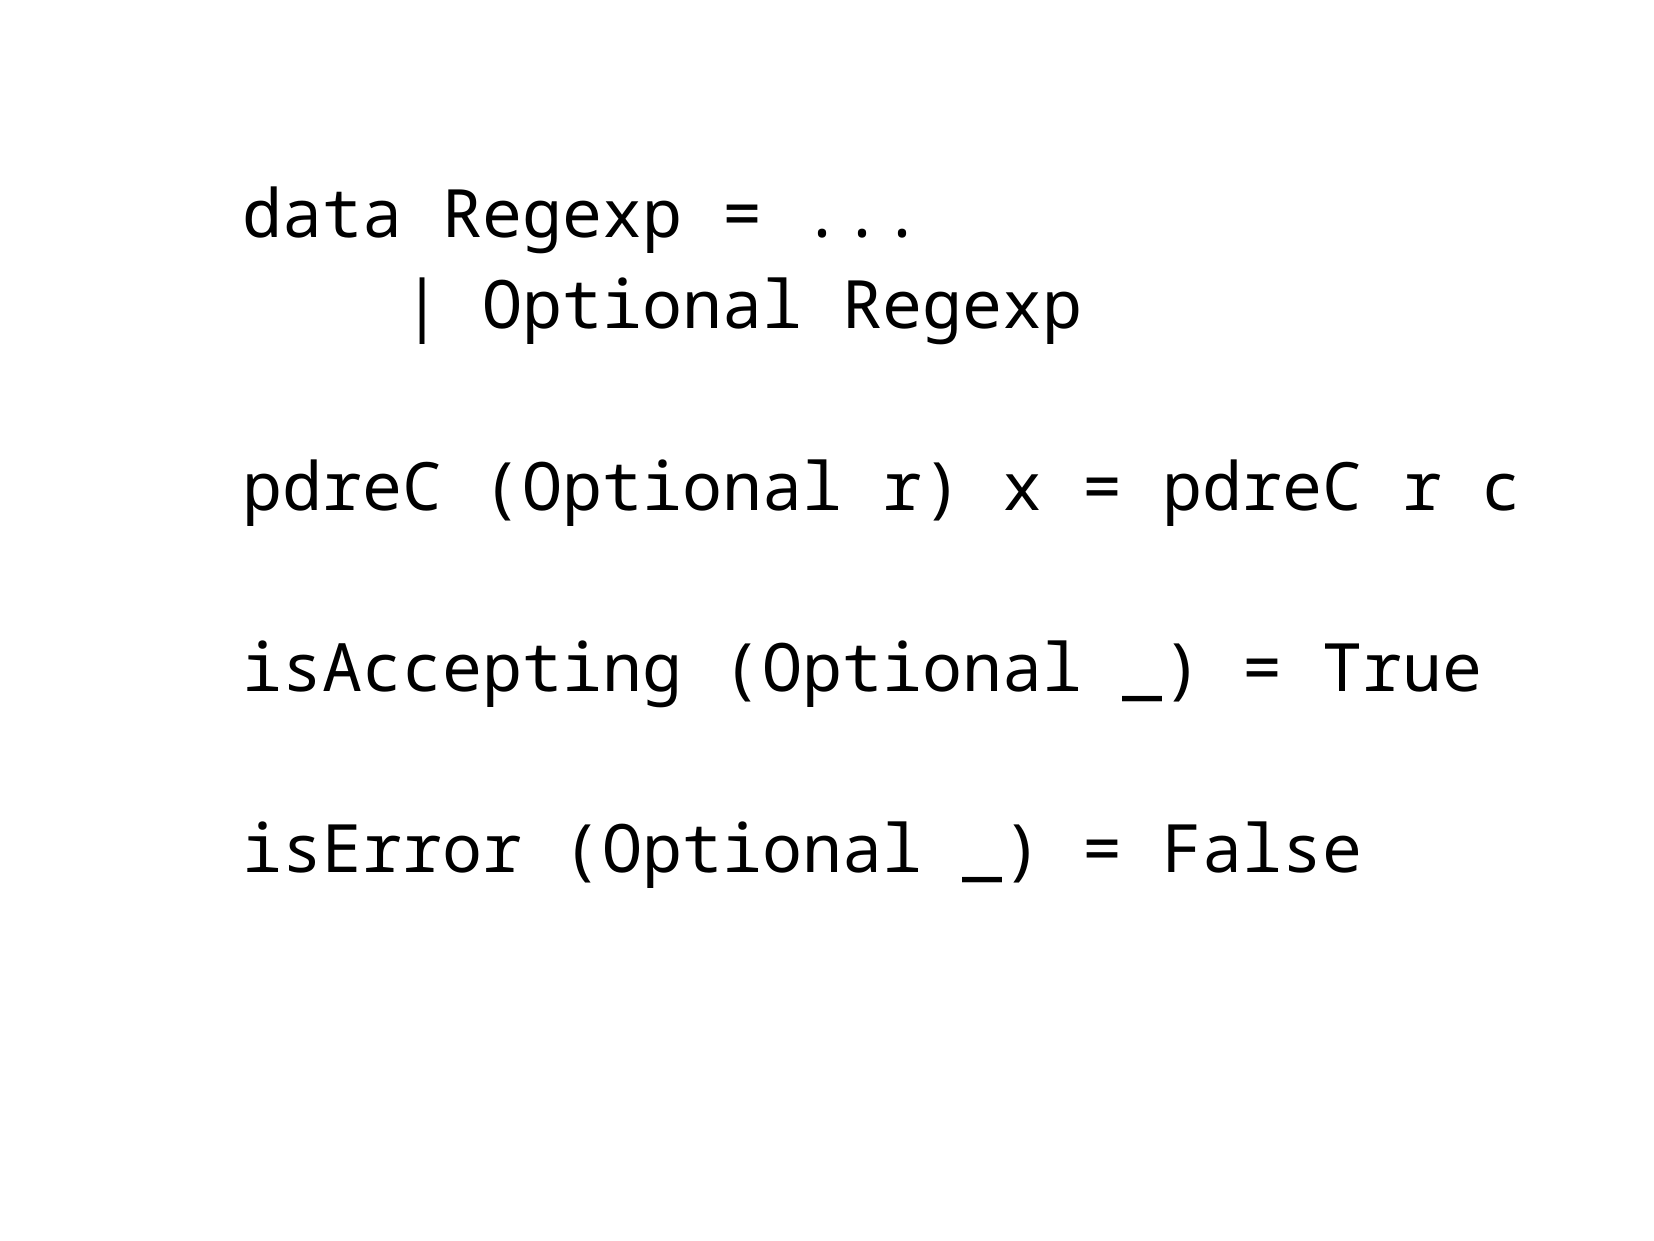

# data Regexp = ...
 | Optional Regexp
 pdreC (Optional r) x = pdreC r c
 isAccepting (Optional _) = True
 isError (Optional _) = False